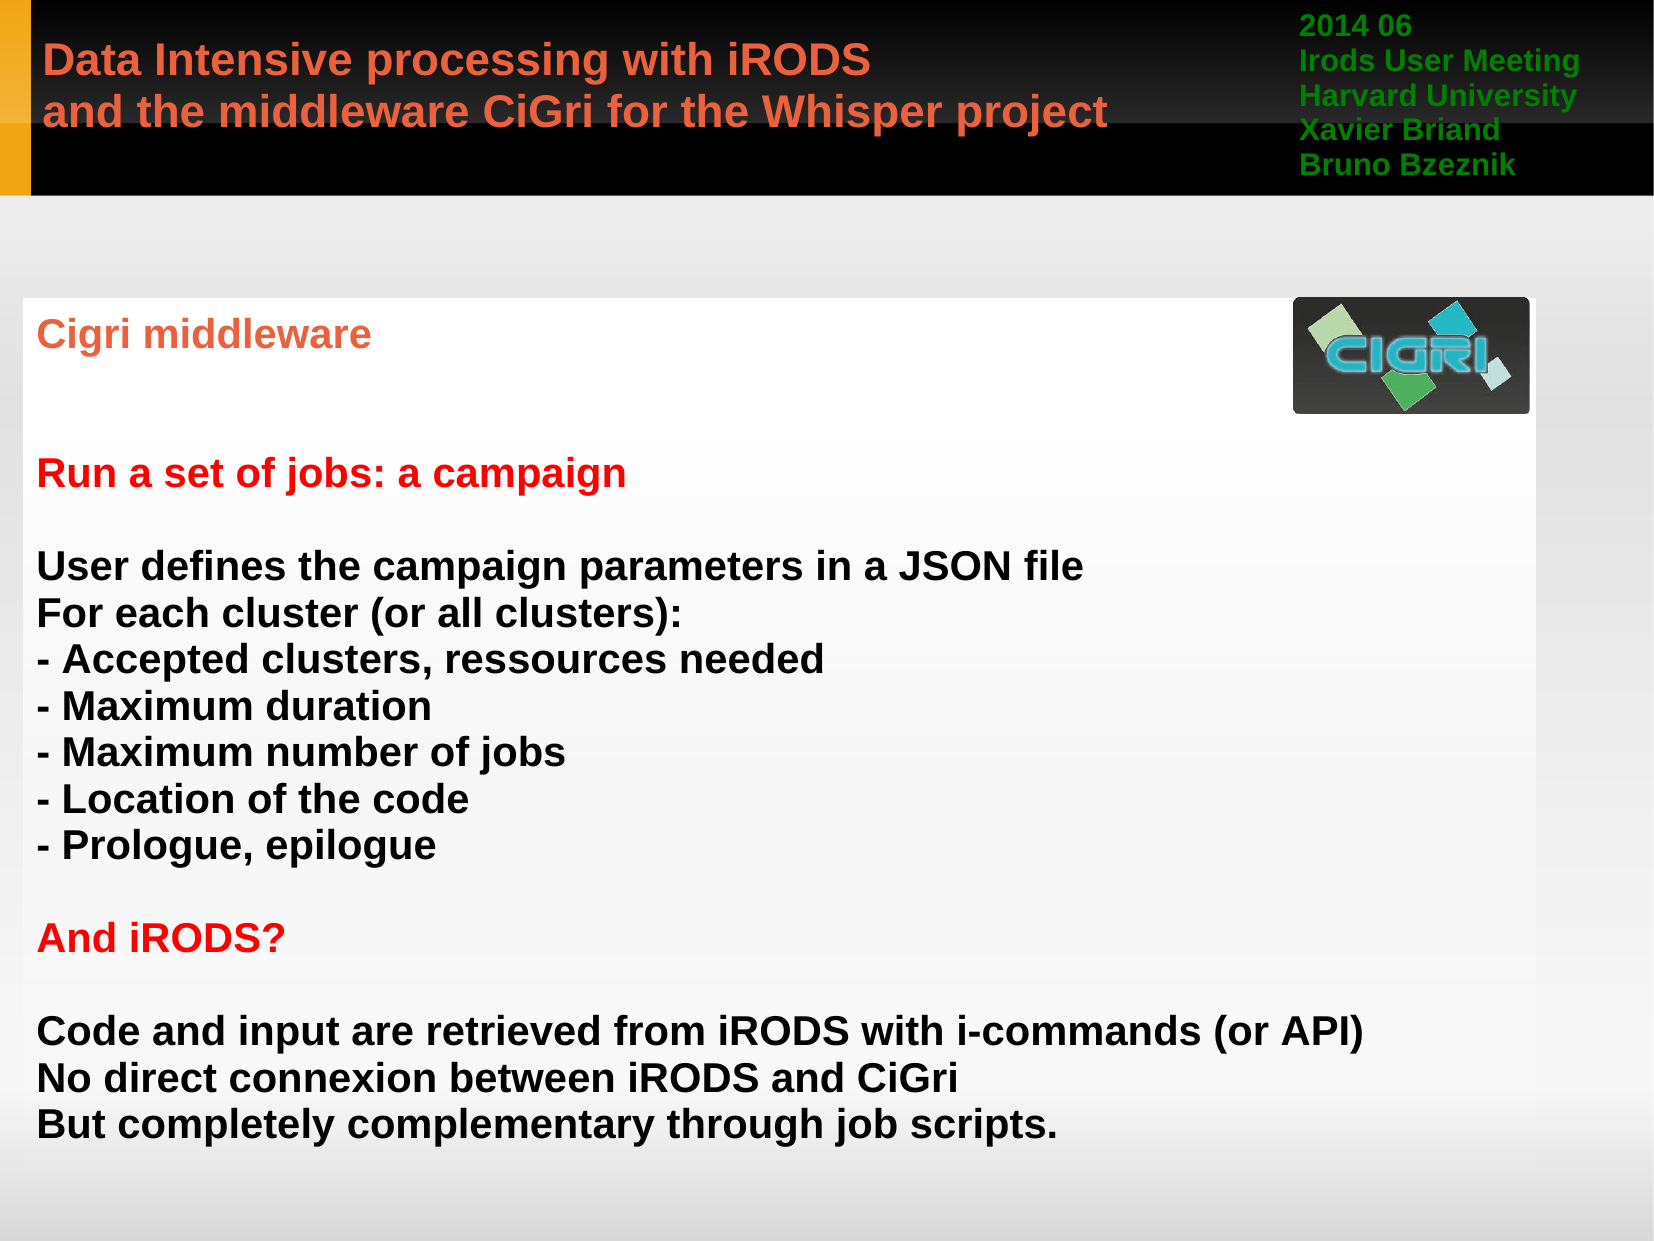

2014 06
Irods User Meeting
Harvard University
Xavier Briand
Bruno Bzeznik
 Data Intensive processing with iRODS
 and the middleware CiGri for the Whisper project
# Cigri middleware
Run a set of jobs: a campaign
User defines the campaign parameters in a JSON file
For each cluster (or all clusters):
- Accepted clusters, ressources needed
- Maximum duration
- Maximum number of jobs
- Location of the code
- Prologue, epilogue
And iRODS?
Code and input are retrieved from iRODS with i-commands (or API)
No direct connexion between iRODS and CiGri
But completely complementary through job scripts.